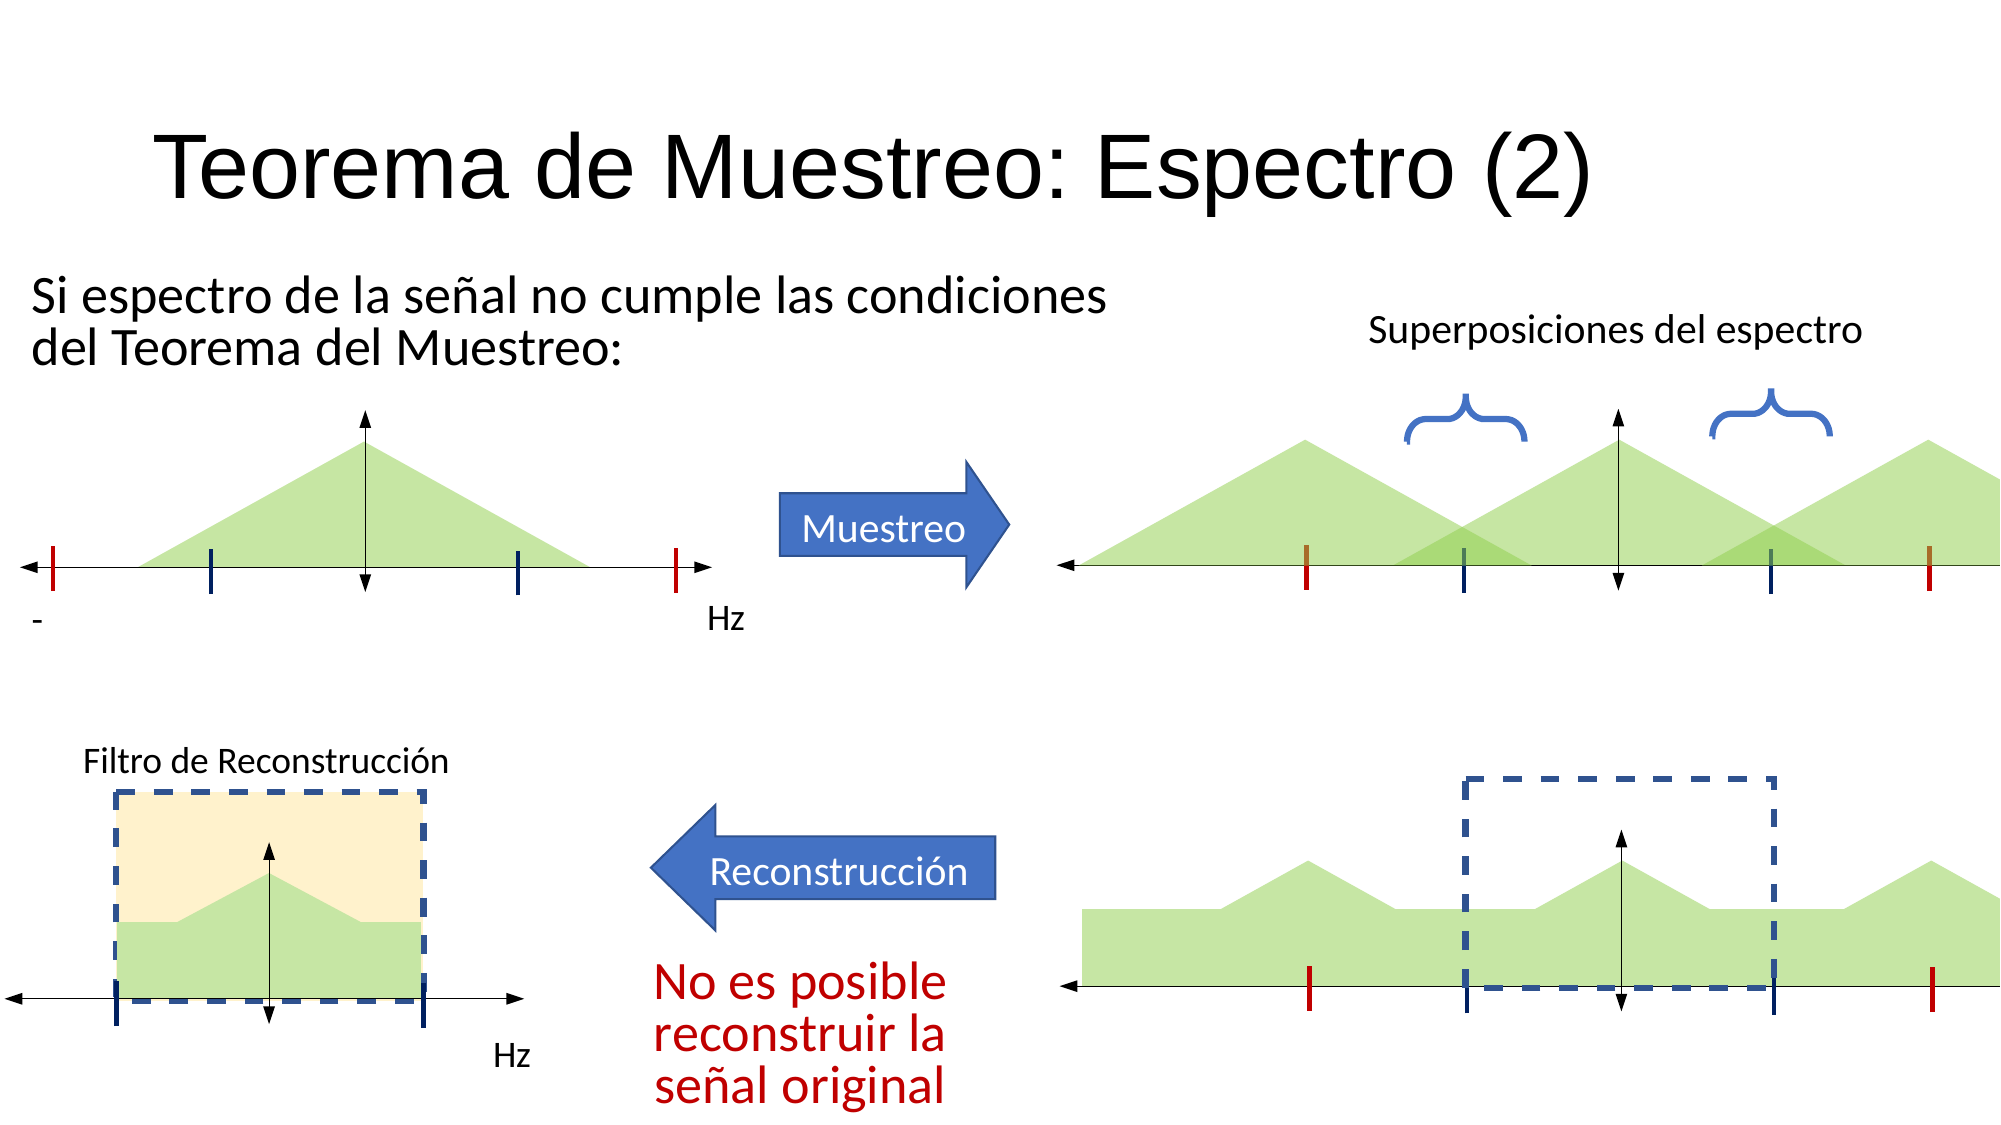

# Teorema de Muestreo: Espectro (2)
Si espectro de la señal no cumple las condiciones del Teorema del Muestreo:
Superposiciones del espectro
Muestreo
-
Hz
Hz
Filtro de Reconstrucción
Reconstrucción
No es posible reconstruir la señal original
Hz
Hz